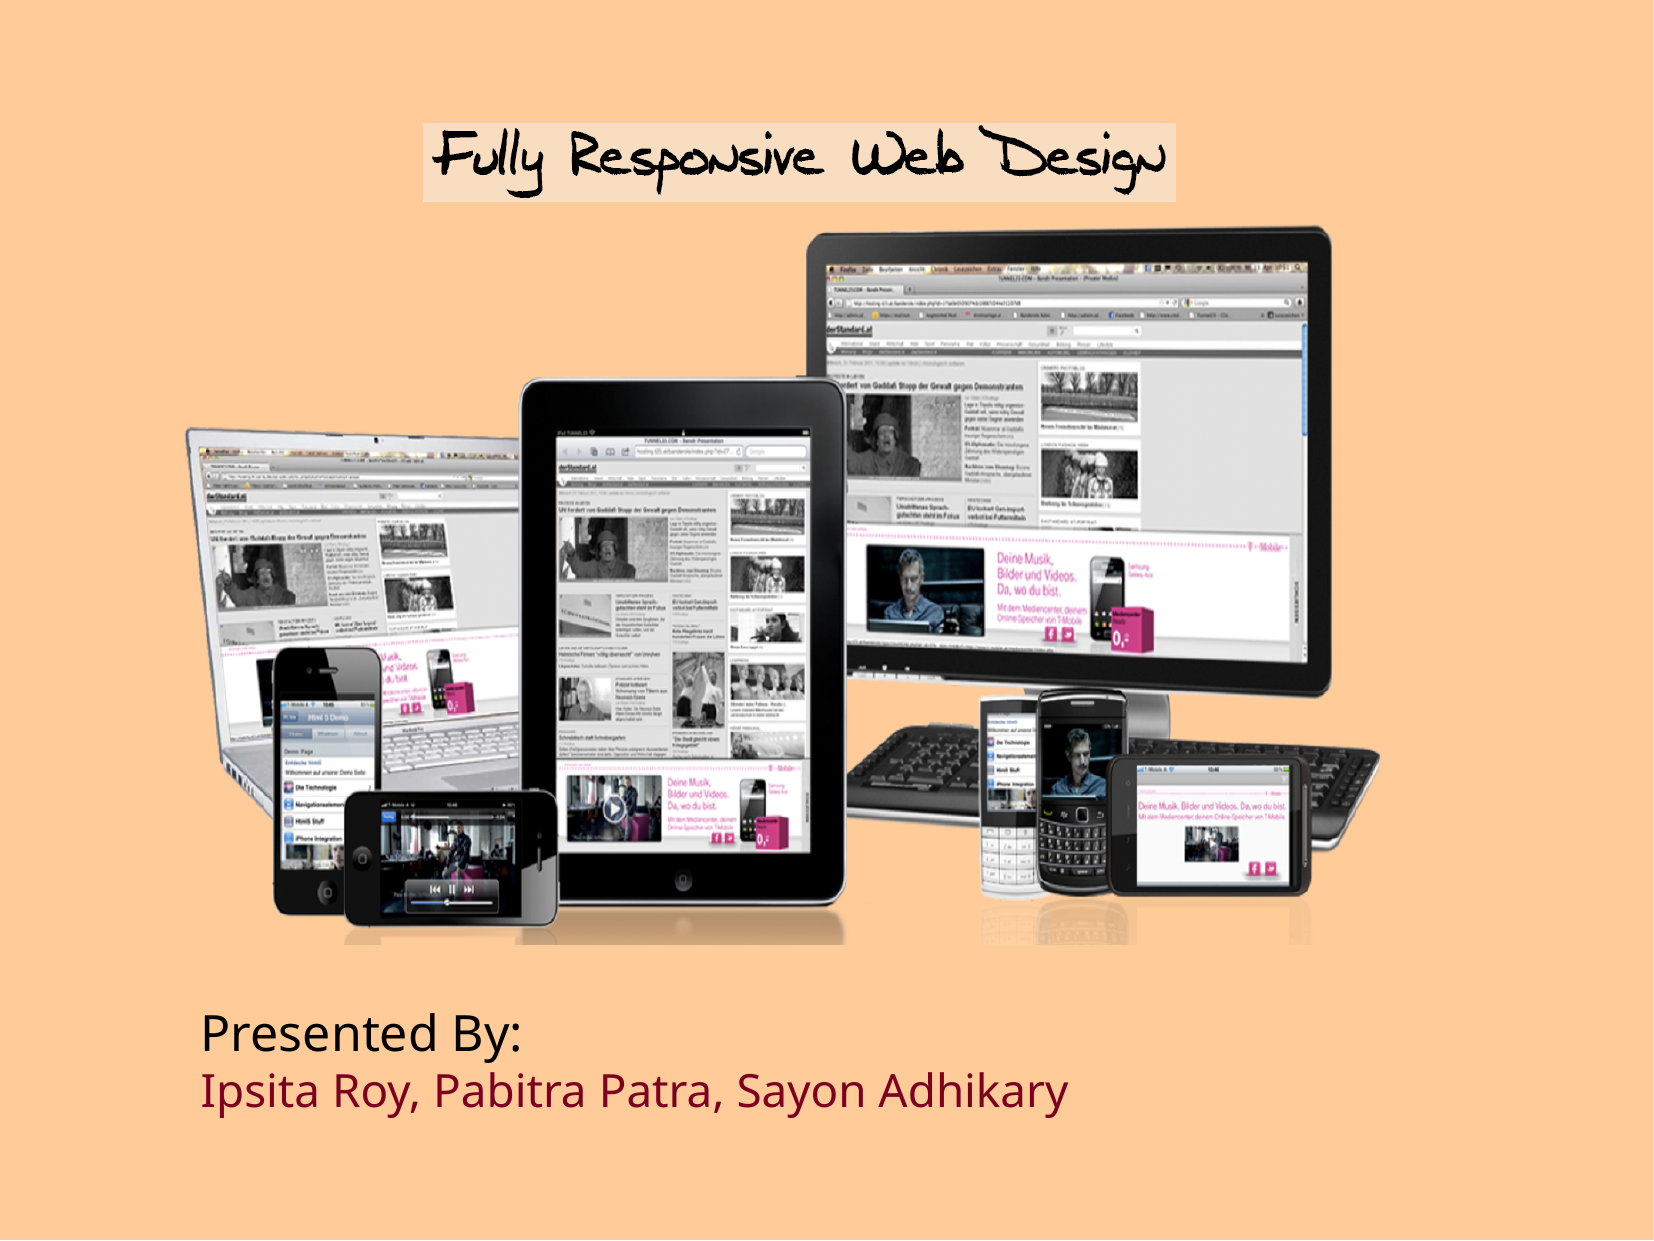

Presented By:
Ipsita Roy, Pabitra Patra, Sayon Adhikary